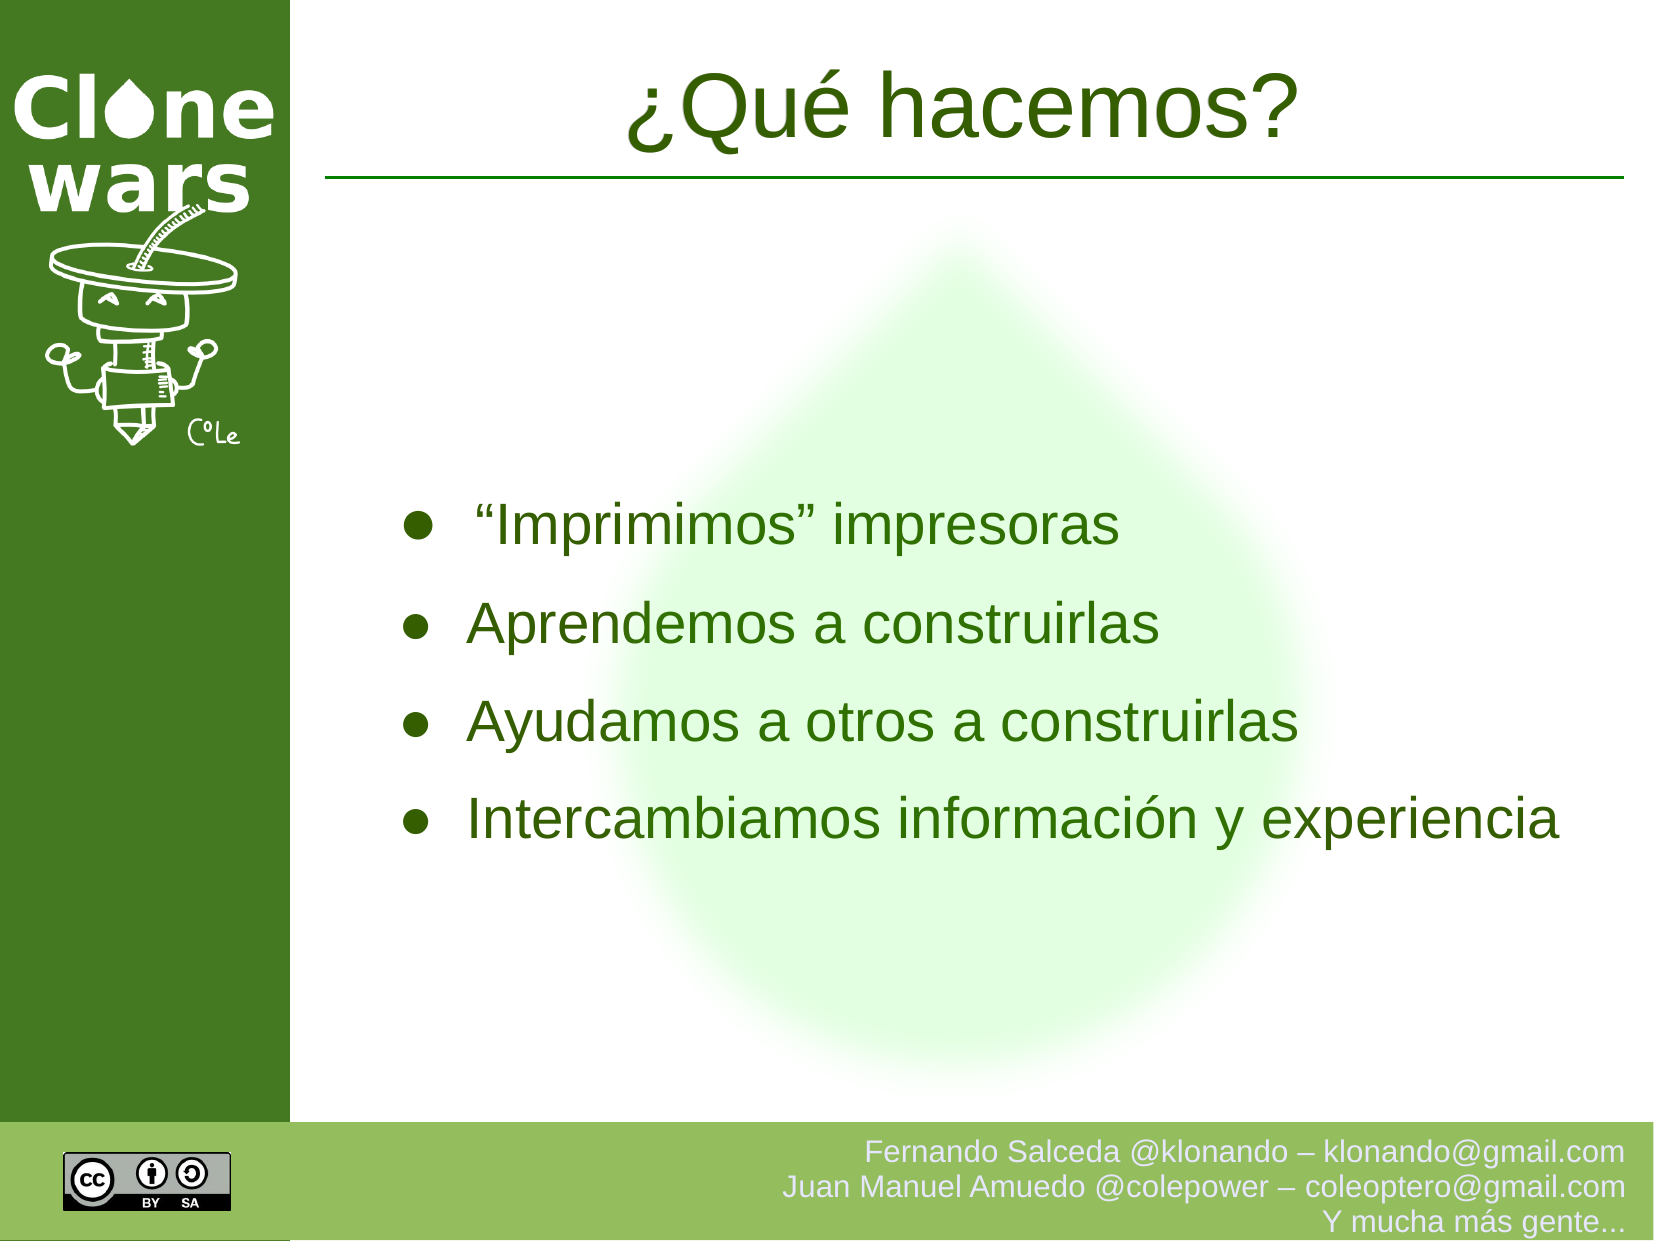

# ¿Qué hacemos?
	● “Imprimimos” impresoras
	● Aprendemos a construirlas
	● Ayudamos a otros a construirlas
	● Intercambiamos información y experiencia
Fernando Salceda @klonando – klonando@gmail.com
Juan Manuel Amuedo @colepower – coleoptero@gmail.com
Y mucha más gente...